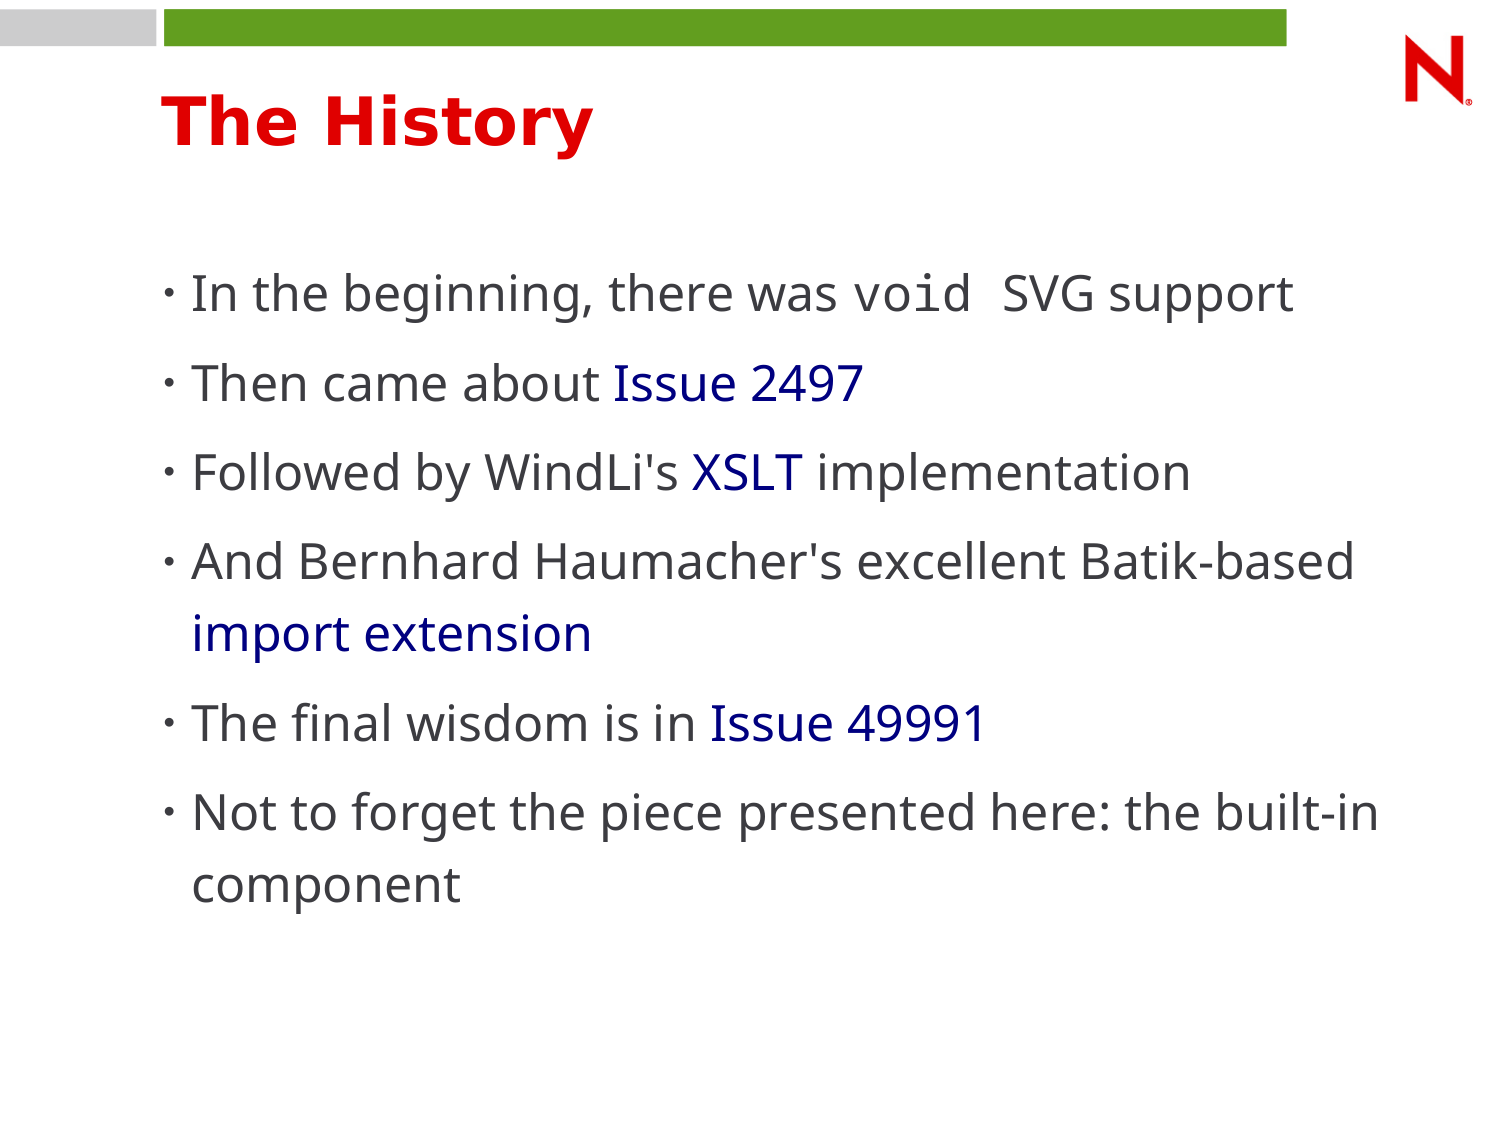

# The History
In the beginning, there was void SVG support
Then came about Issue 2497
Followed by WindLi's XSLT implementation
And Bernhard Haumacher's excellent Batik-based import extension
The final wisdom is in Issue 49991
Not to forget the piece presented here: the built-in component